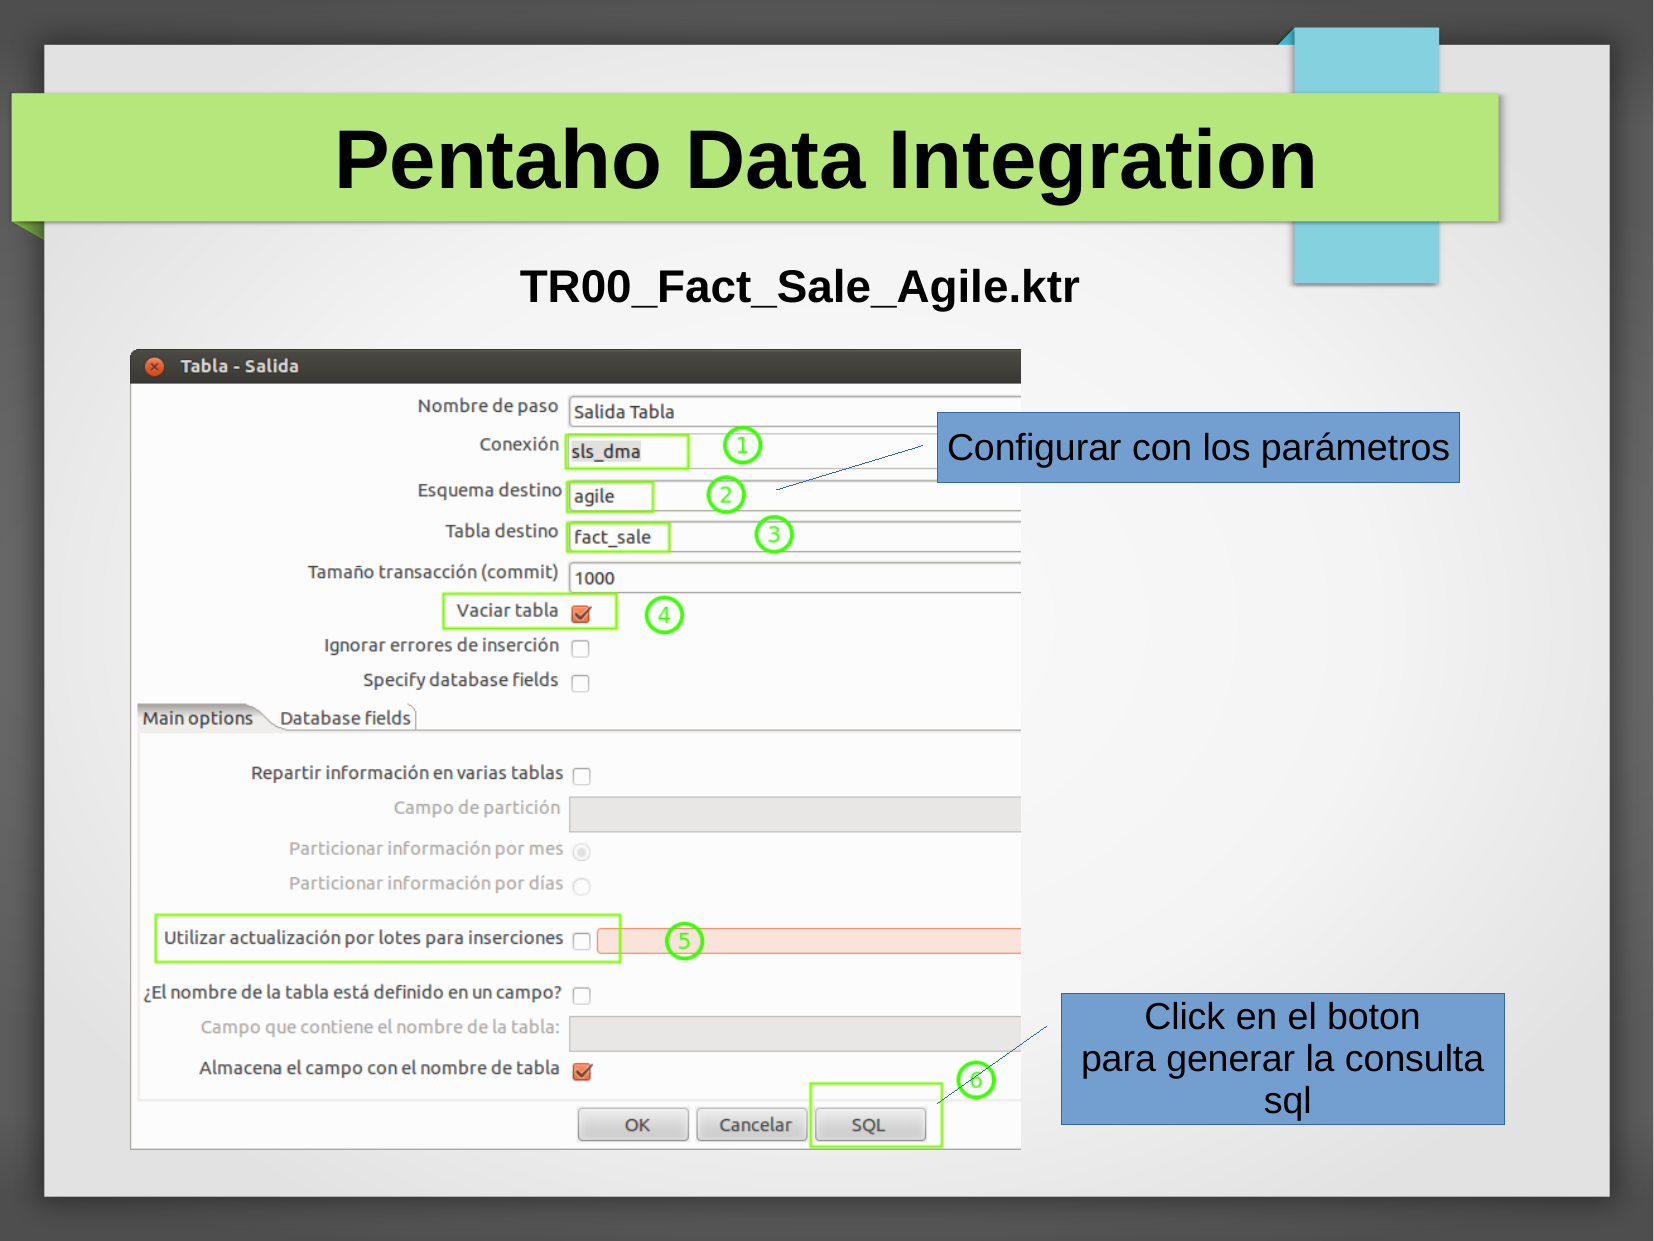

# Pentaho Data Integration
TR00_Fact_Sale_Agile.ktr
Configurar con los parámetros
Click en el boton
para generar la consulta
 sql